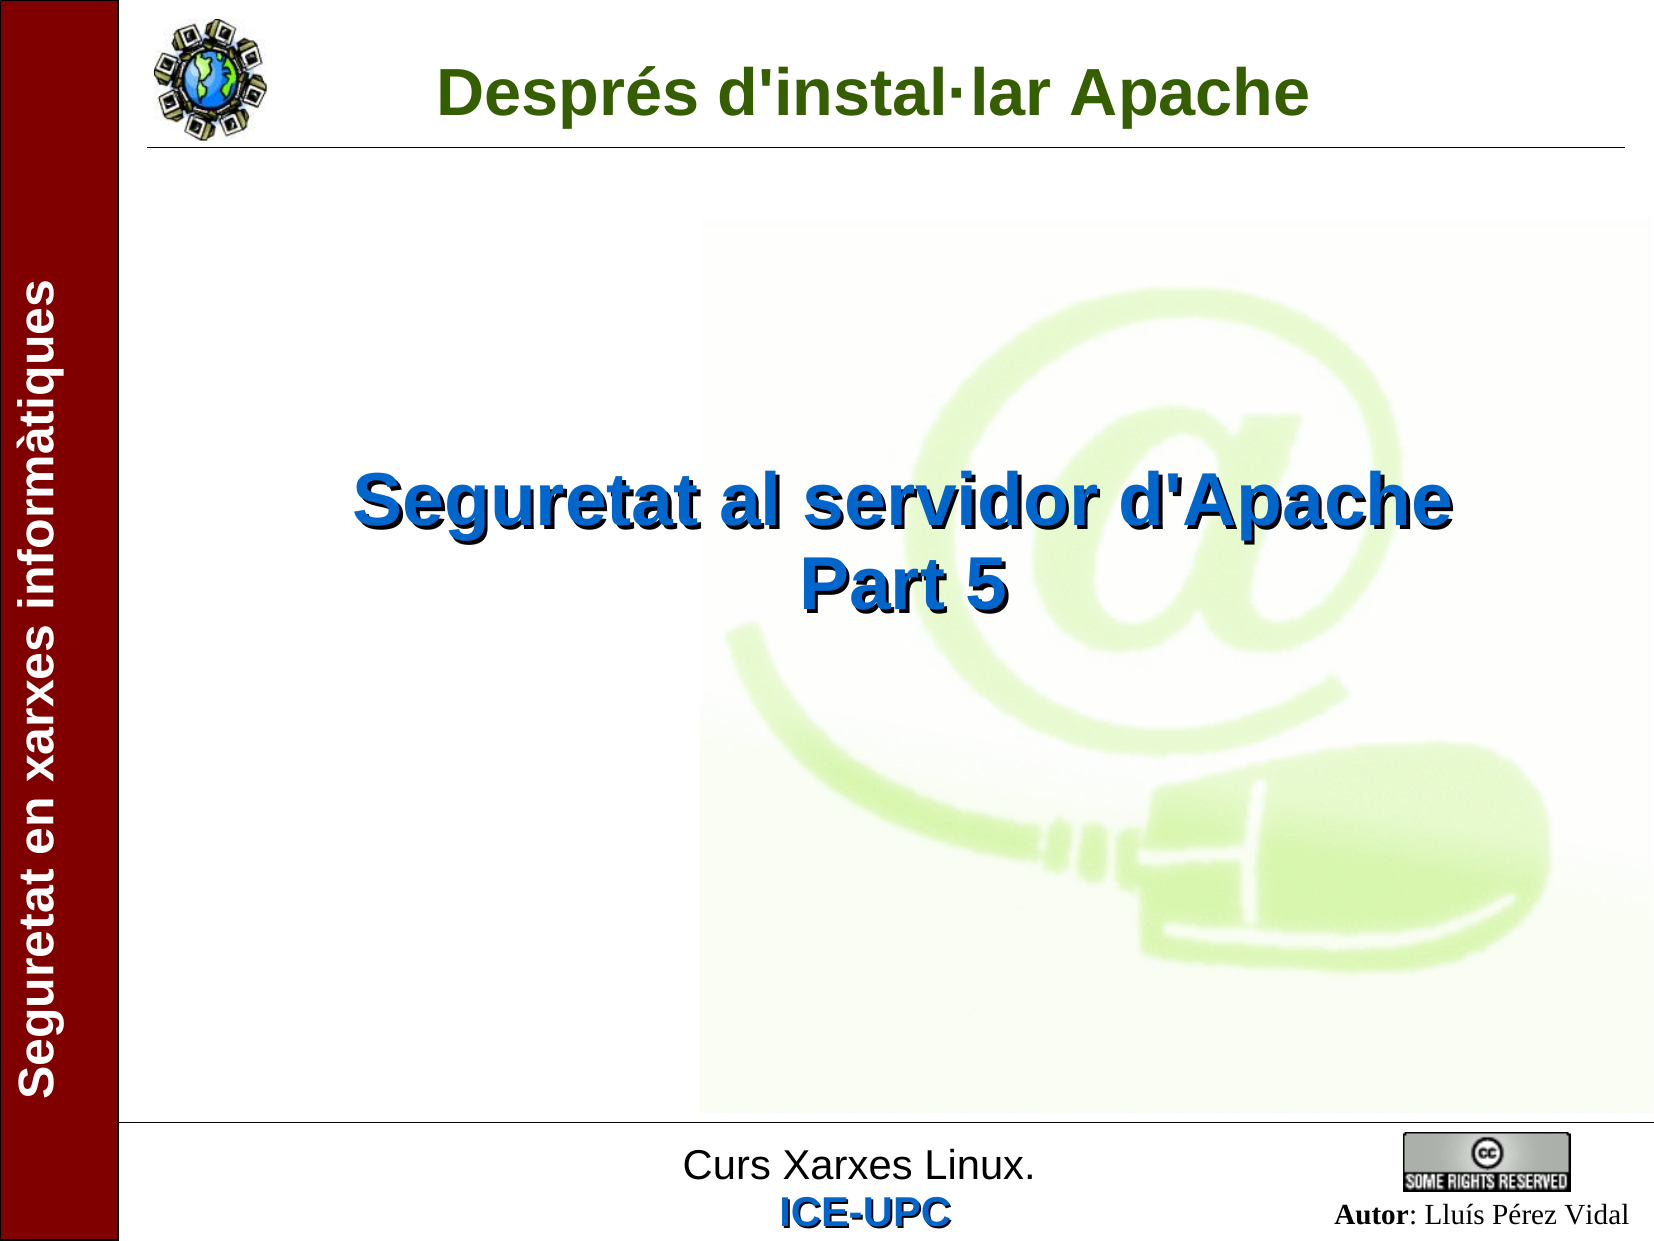

Després d'instal·lar Apache
# Seguretat al servidor d'Apache
Part 5